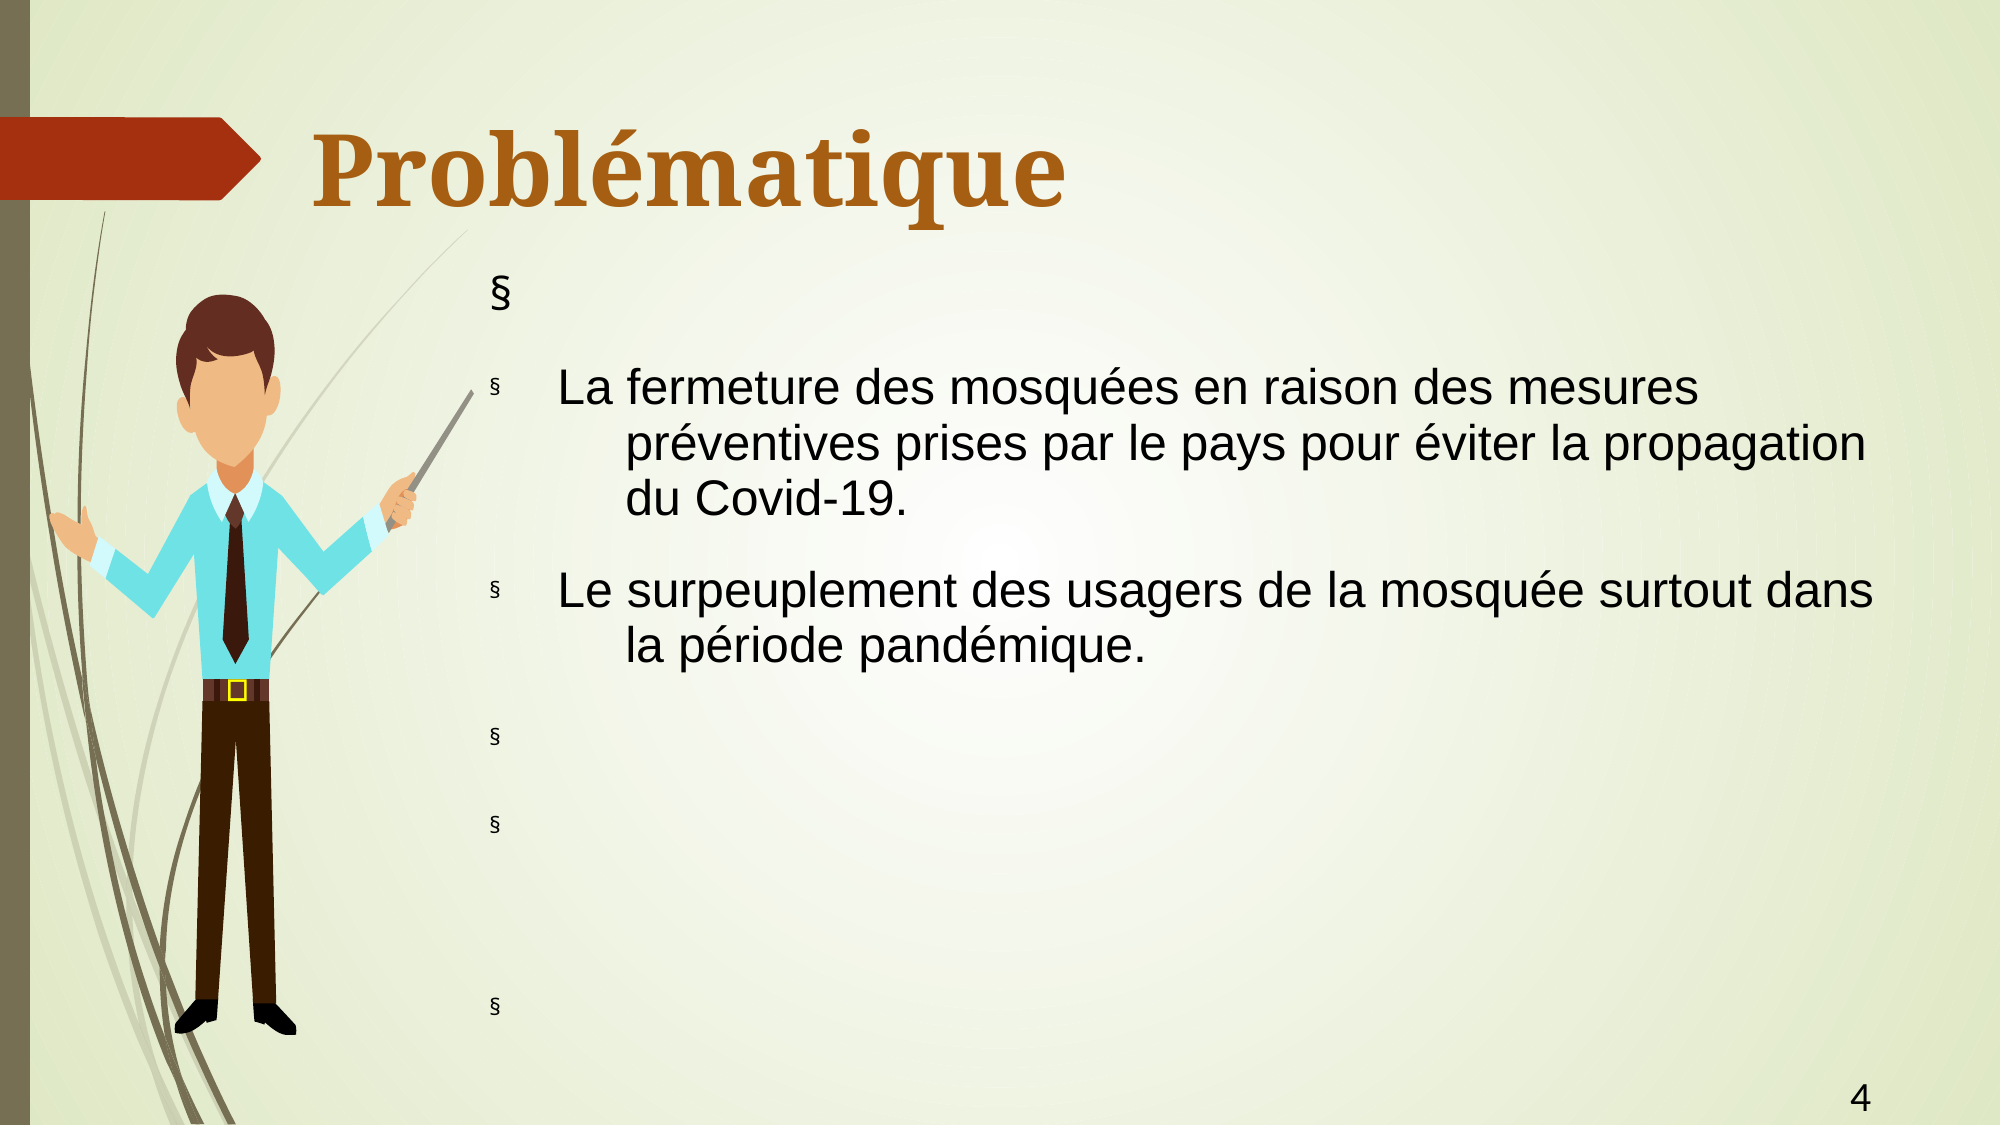

Problématique
La fermeture des mosquées en raison des mesures préventives prises par le pays pour éviter la propagation du Covid-19.
Le surpeuplement des usagers de la mosquée surtout dans la période pandémique.
4